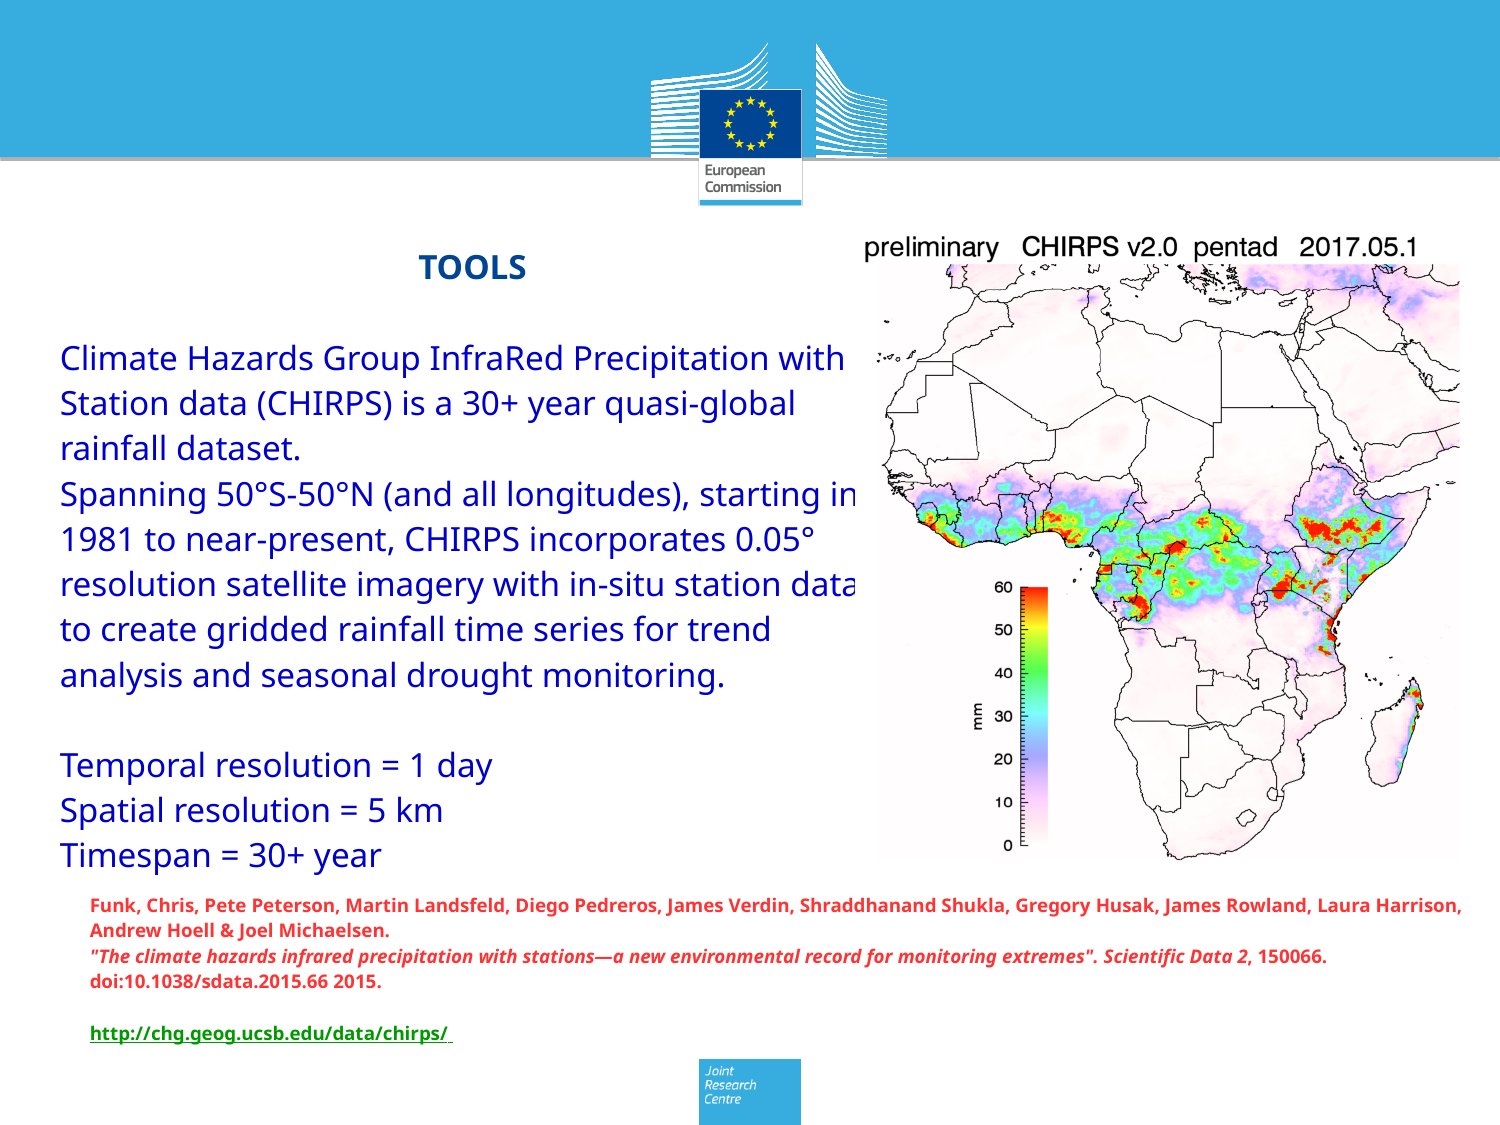

TOOLS
Climate Hazards Group InfraRed Precipitation with Station data (CHIRPS) is a 30+ year quasi-global rainfall dataset.
Spanning 50°S-50°N (and all longitudes), starting in 1981 to near-present, CHIRPS incorporates 0.05° resolution satellite imagery with in-situ station data to create gridded rainfall time series for trend analysis and seasonal drought monitoring.
Temporal resolution = 1 day
Spatial resolution = 5 km
Timespan = 30+ year
Funk, Chris, Pete Peterson, Martin Landsfeld, Diego Pedreros, James Verdin, Shraddhanand Shukla, Gregory Husak, James Rowland, Laura Harrison, Andrew Hoell & Joel Michaelsen.
"The climate hazards infrared precipitation with stations—a new environmental record for monitoring extremes". Scientific Data 2, 150066. doi:10.1038/sdata.2015.66 2015.
http://chg.geog.ucsb.edu/data/chirps/